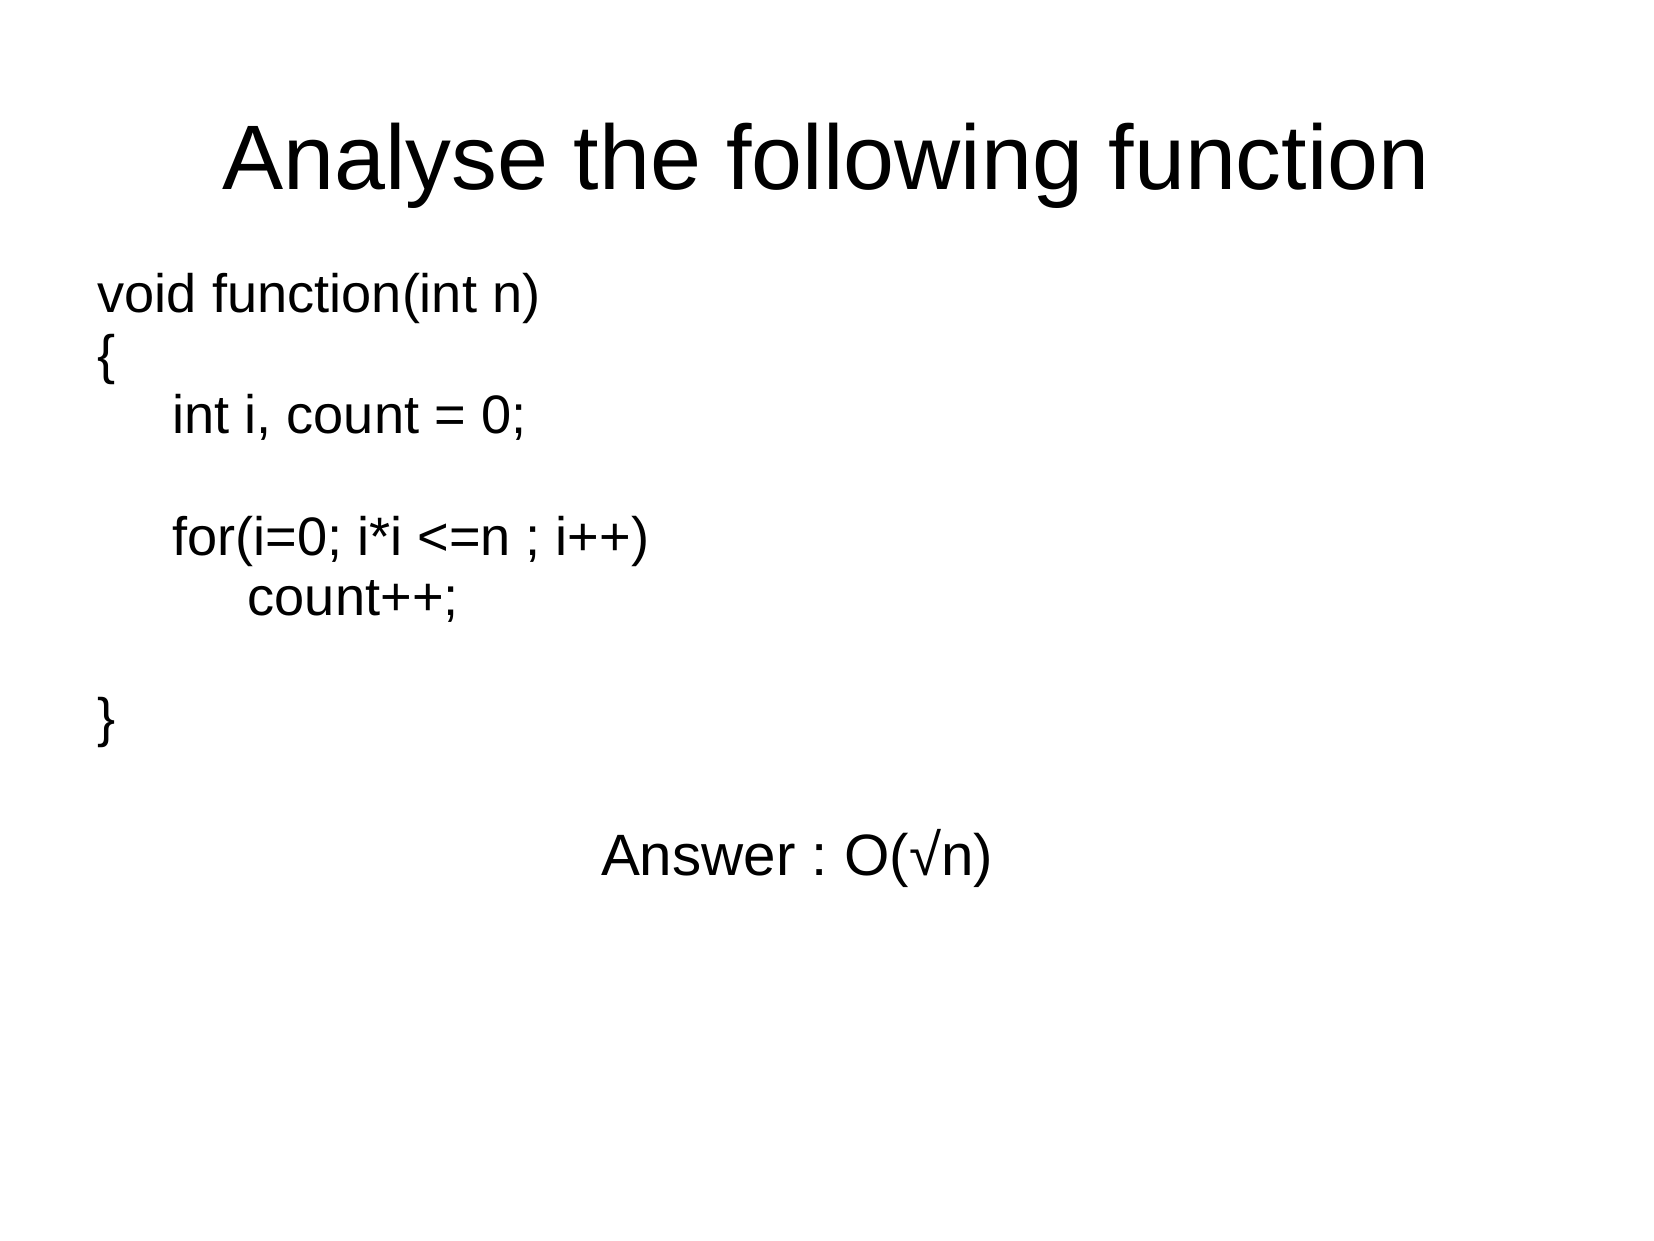

# Analyse the following function
void function(int n)
{
	int i, count = 0;
	for(i=0; i*i <=n ; i++)
		count++;
}
Answer : O(√n)